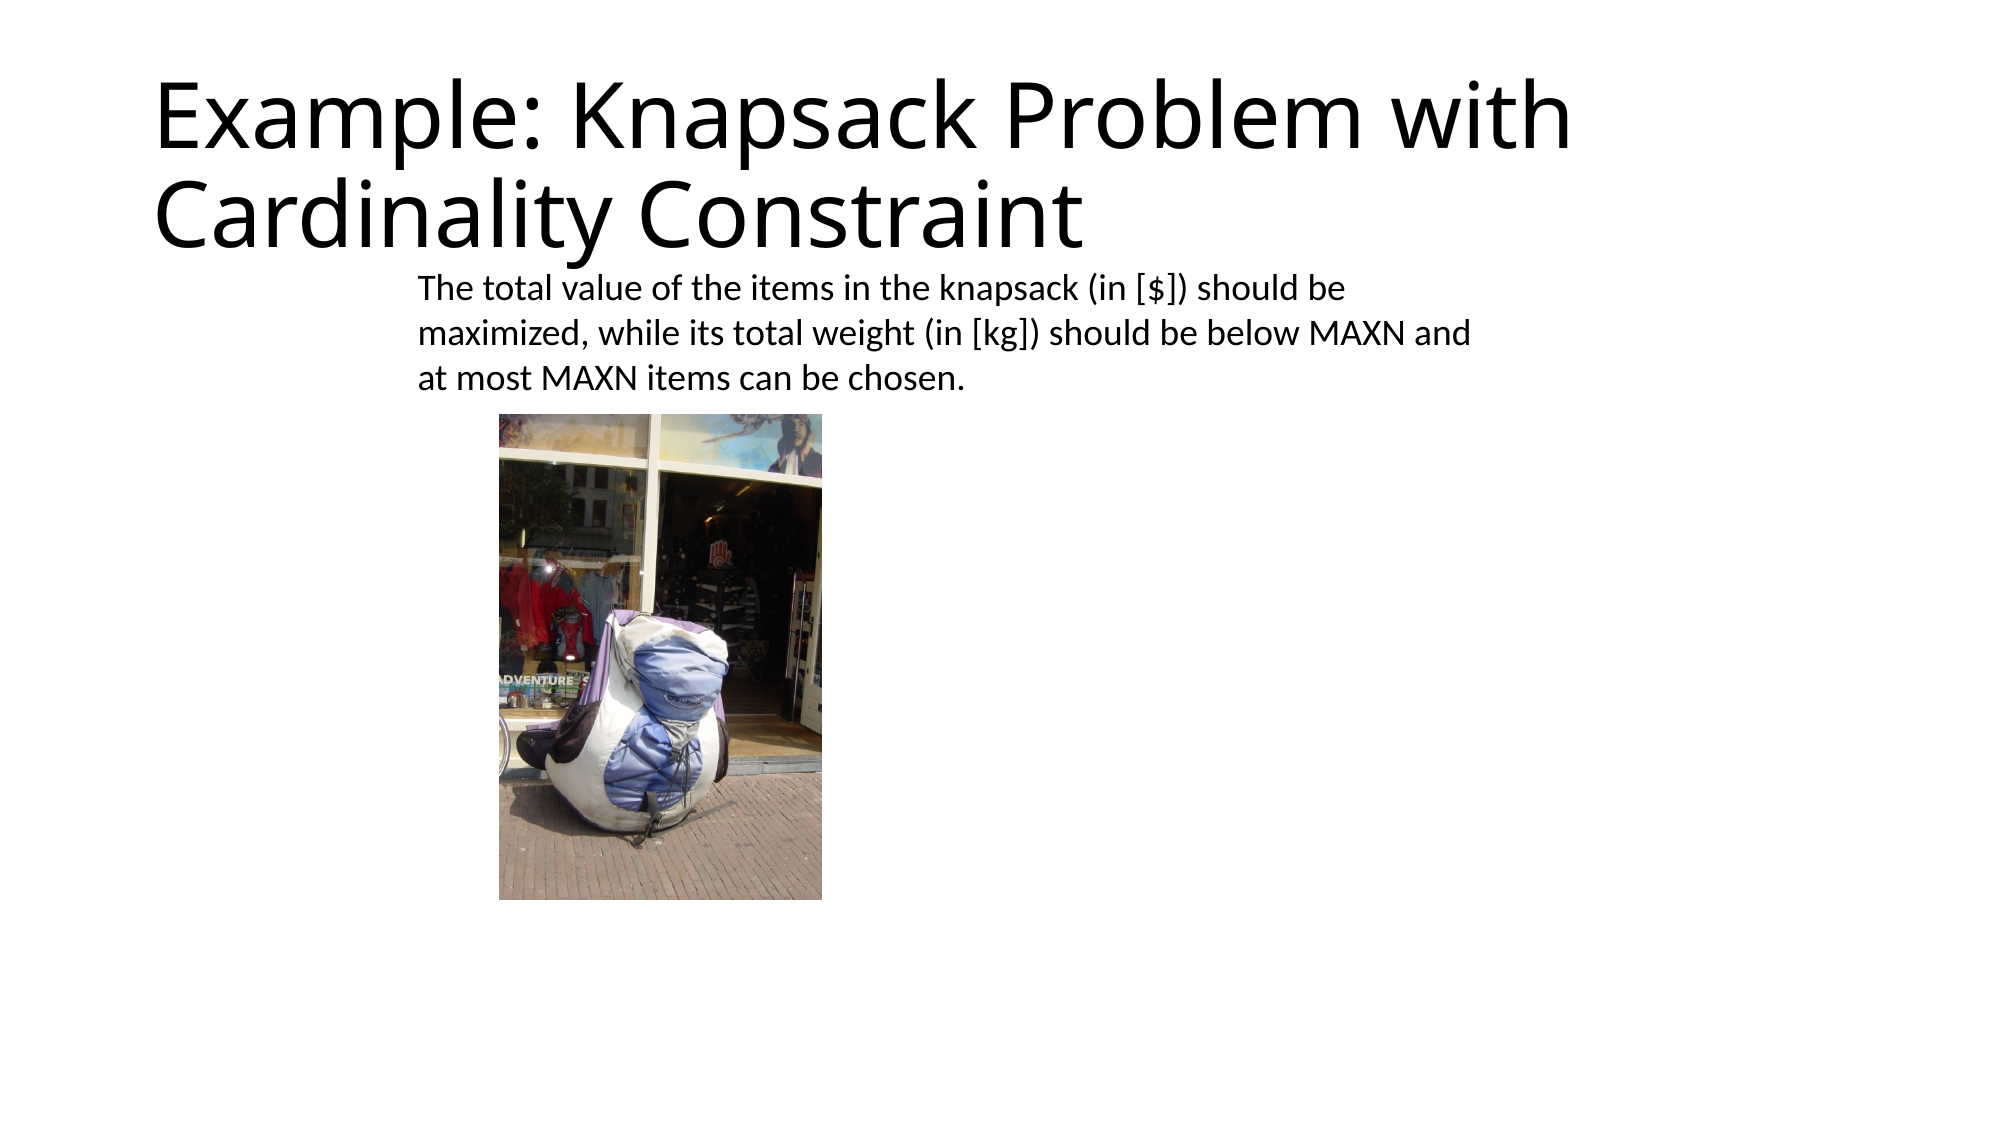

# Example: Knapsack Problem with Cardinality Constraint
The total value of the items in the knapsack (in [$]) should be maximized, while its total weight (in [kg]) should be below MAXN and at most MAXN items can be chosen.